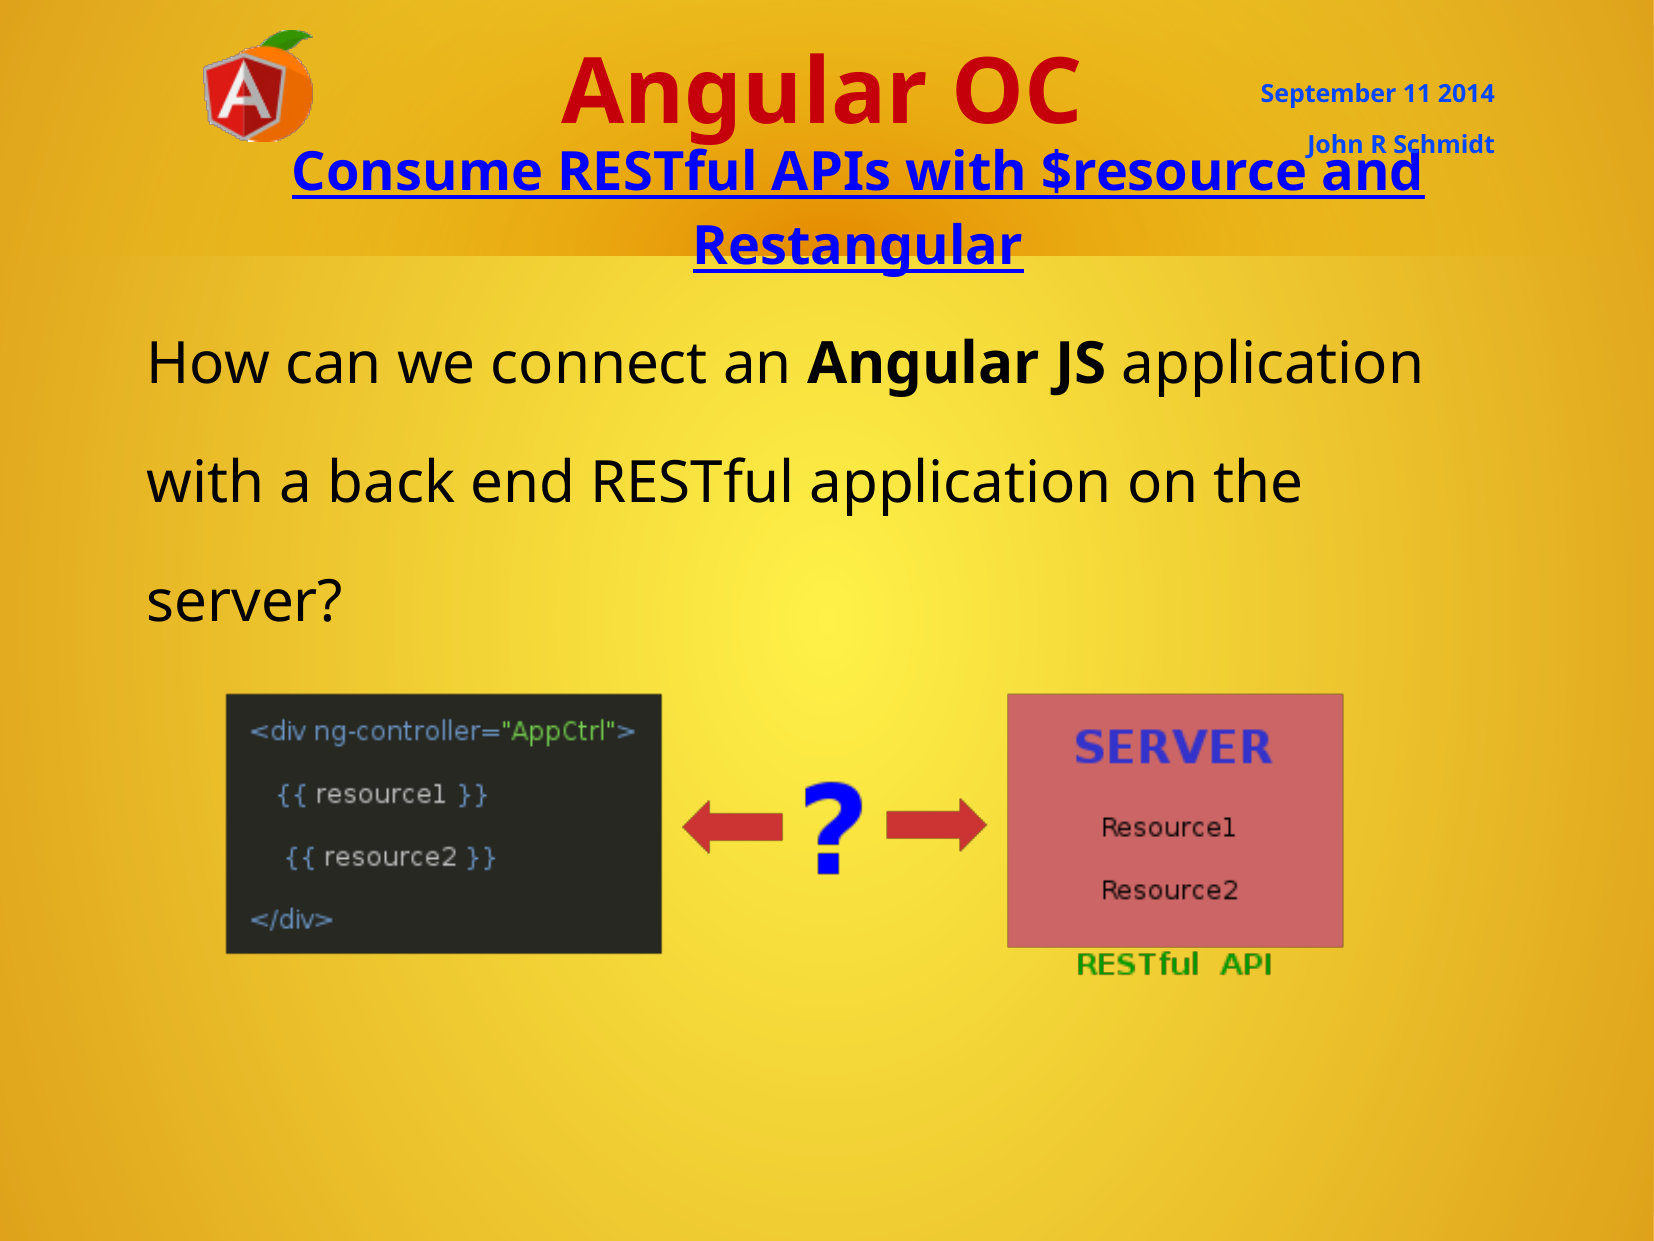

Angular OC
September 11 2014
John R Schmidt
Consume RESTful APIs with $resource and Restangular
# How can we connect an Angular JS application with a back end RESTful application on the server?